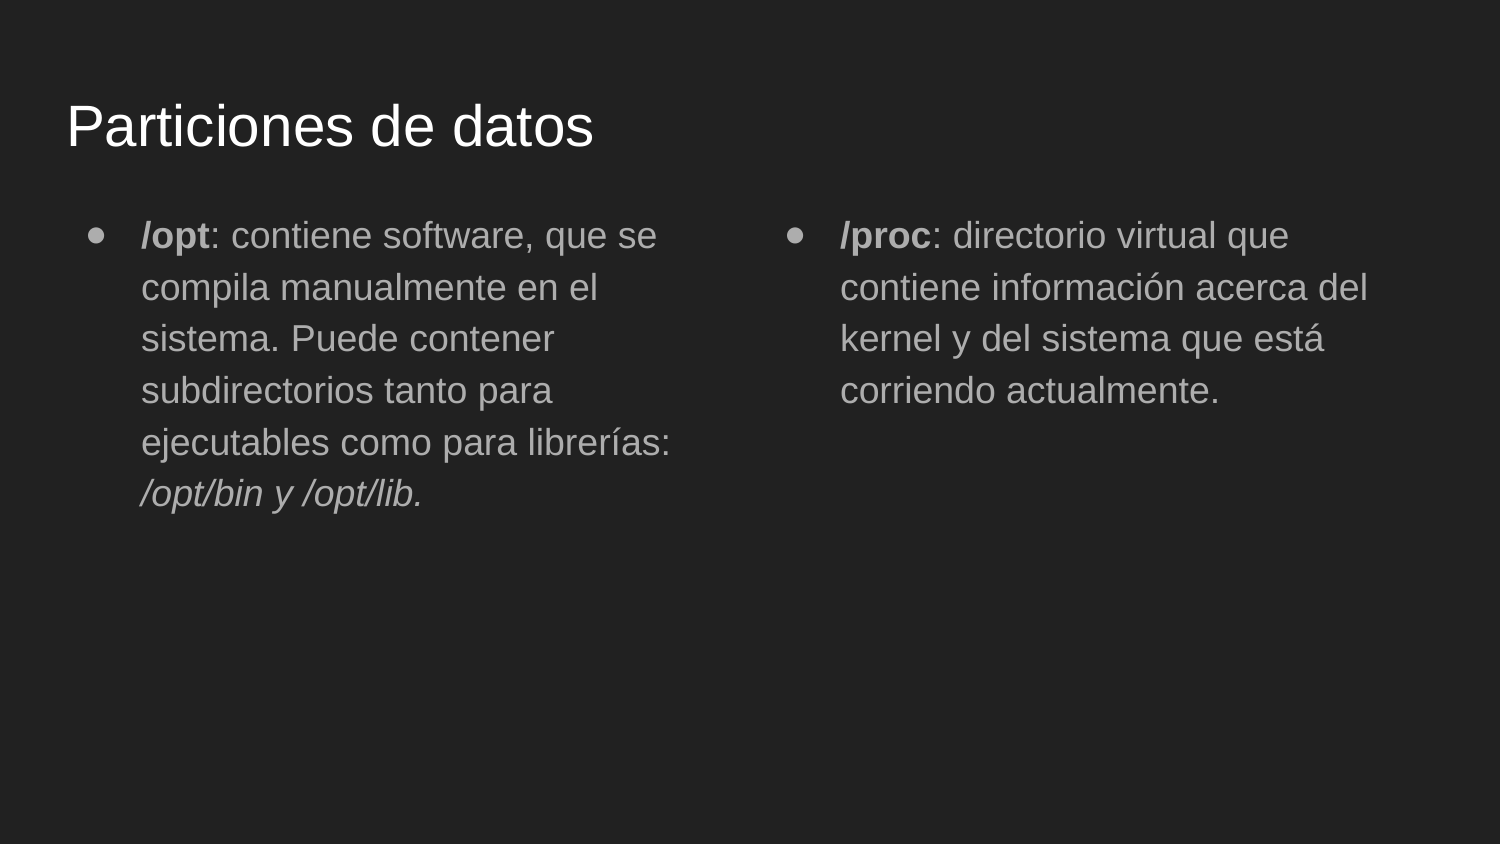

# Particiones de datos
/opt: contiene software, que se compila manualmente en el sistema. Puede contener subdirectorios tanto para ejecutables como para librerías: /opt/bin y /opt/lib.
/proc: directorio virtual que contiene información acerca del kernel y del sistema que está corriendo actualmente.